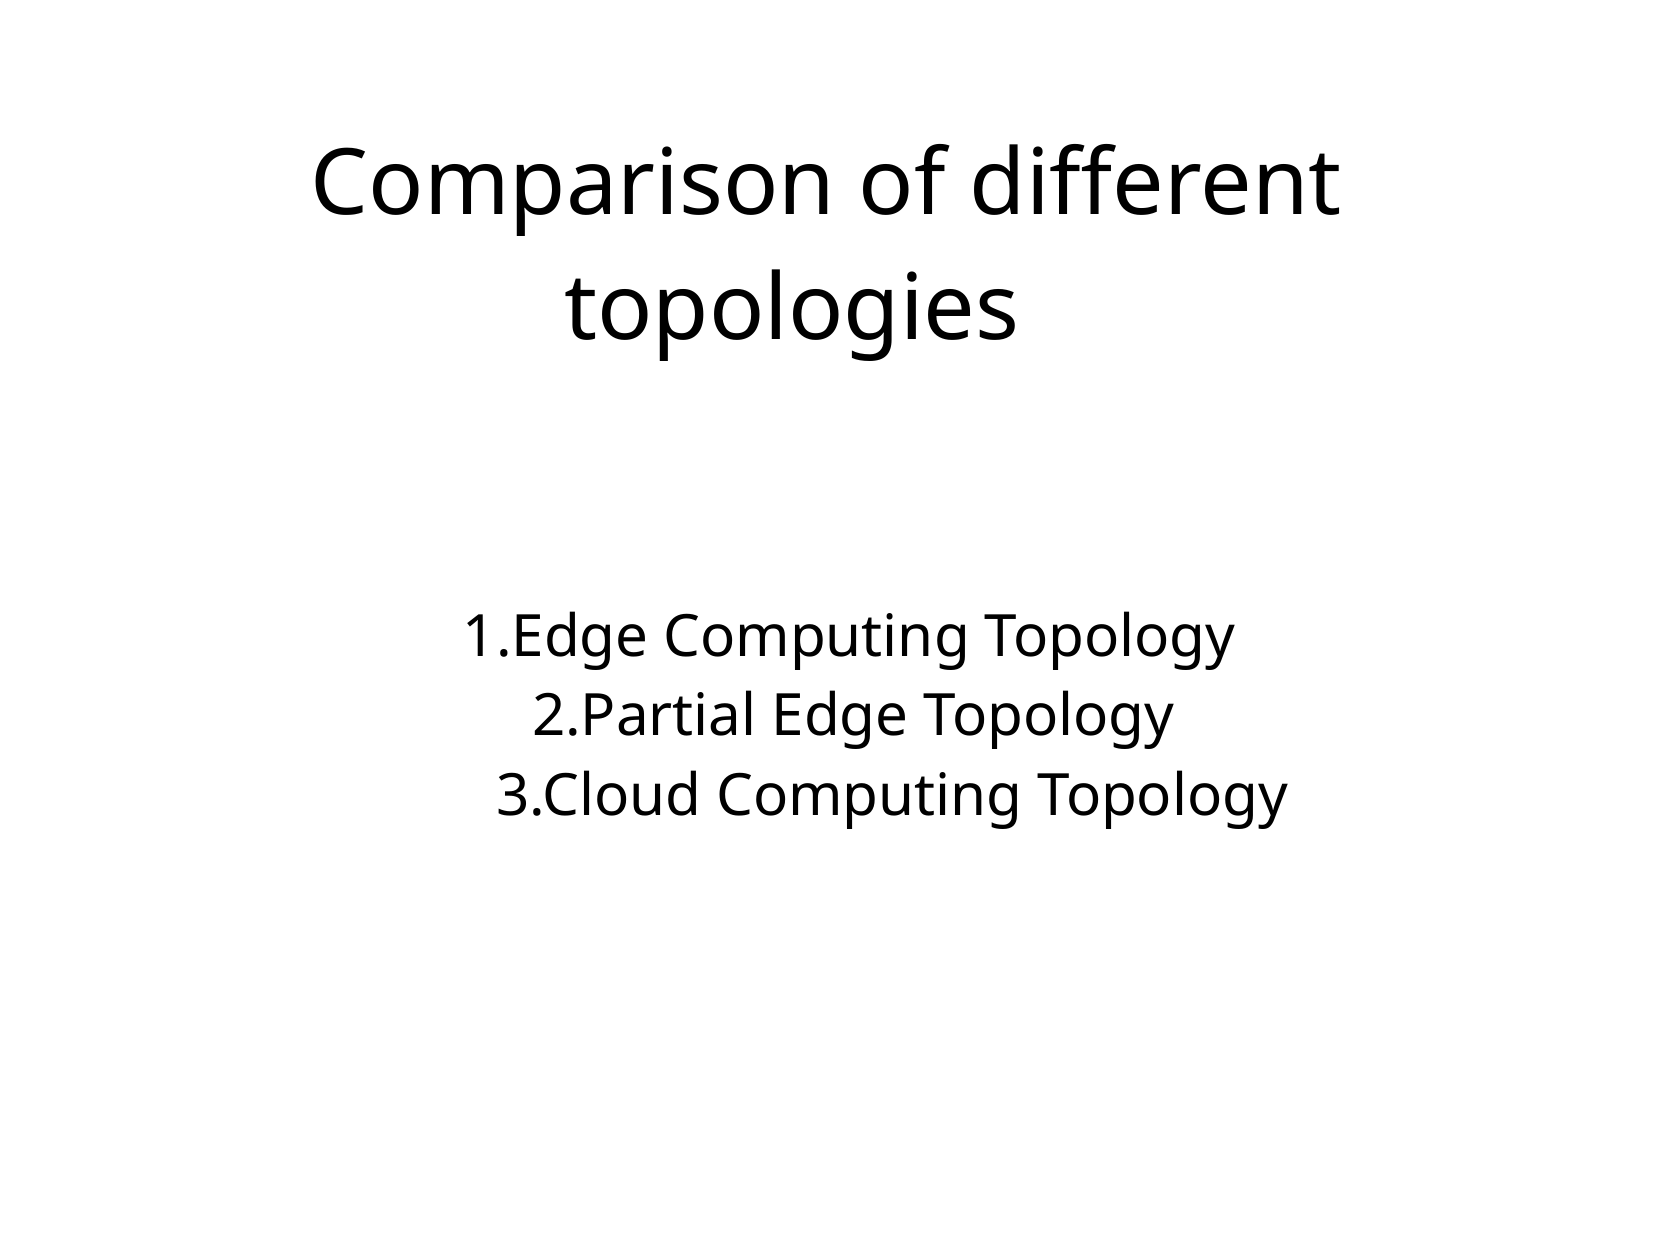

# Comparison of different topologies
1.Edge Computing Topology
 2.Partial Edge Topology
				 3.Cloud Computing Topology